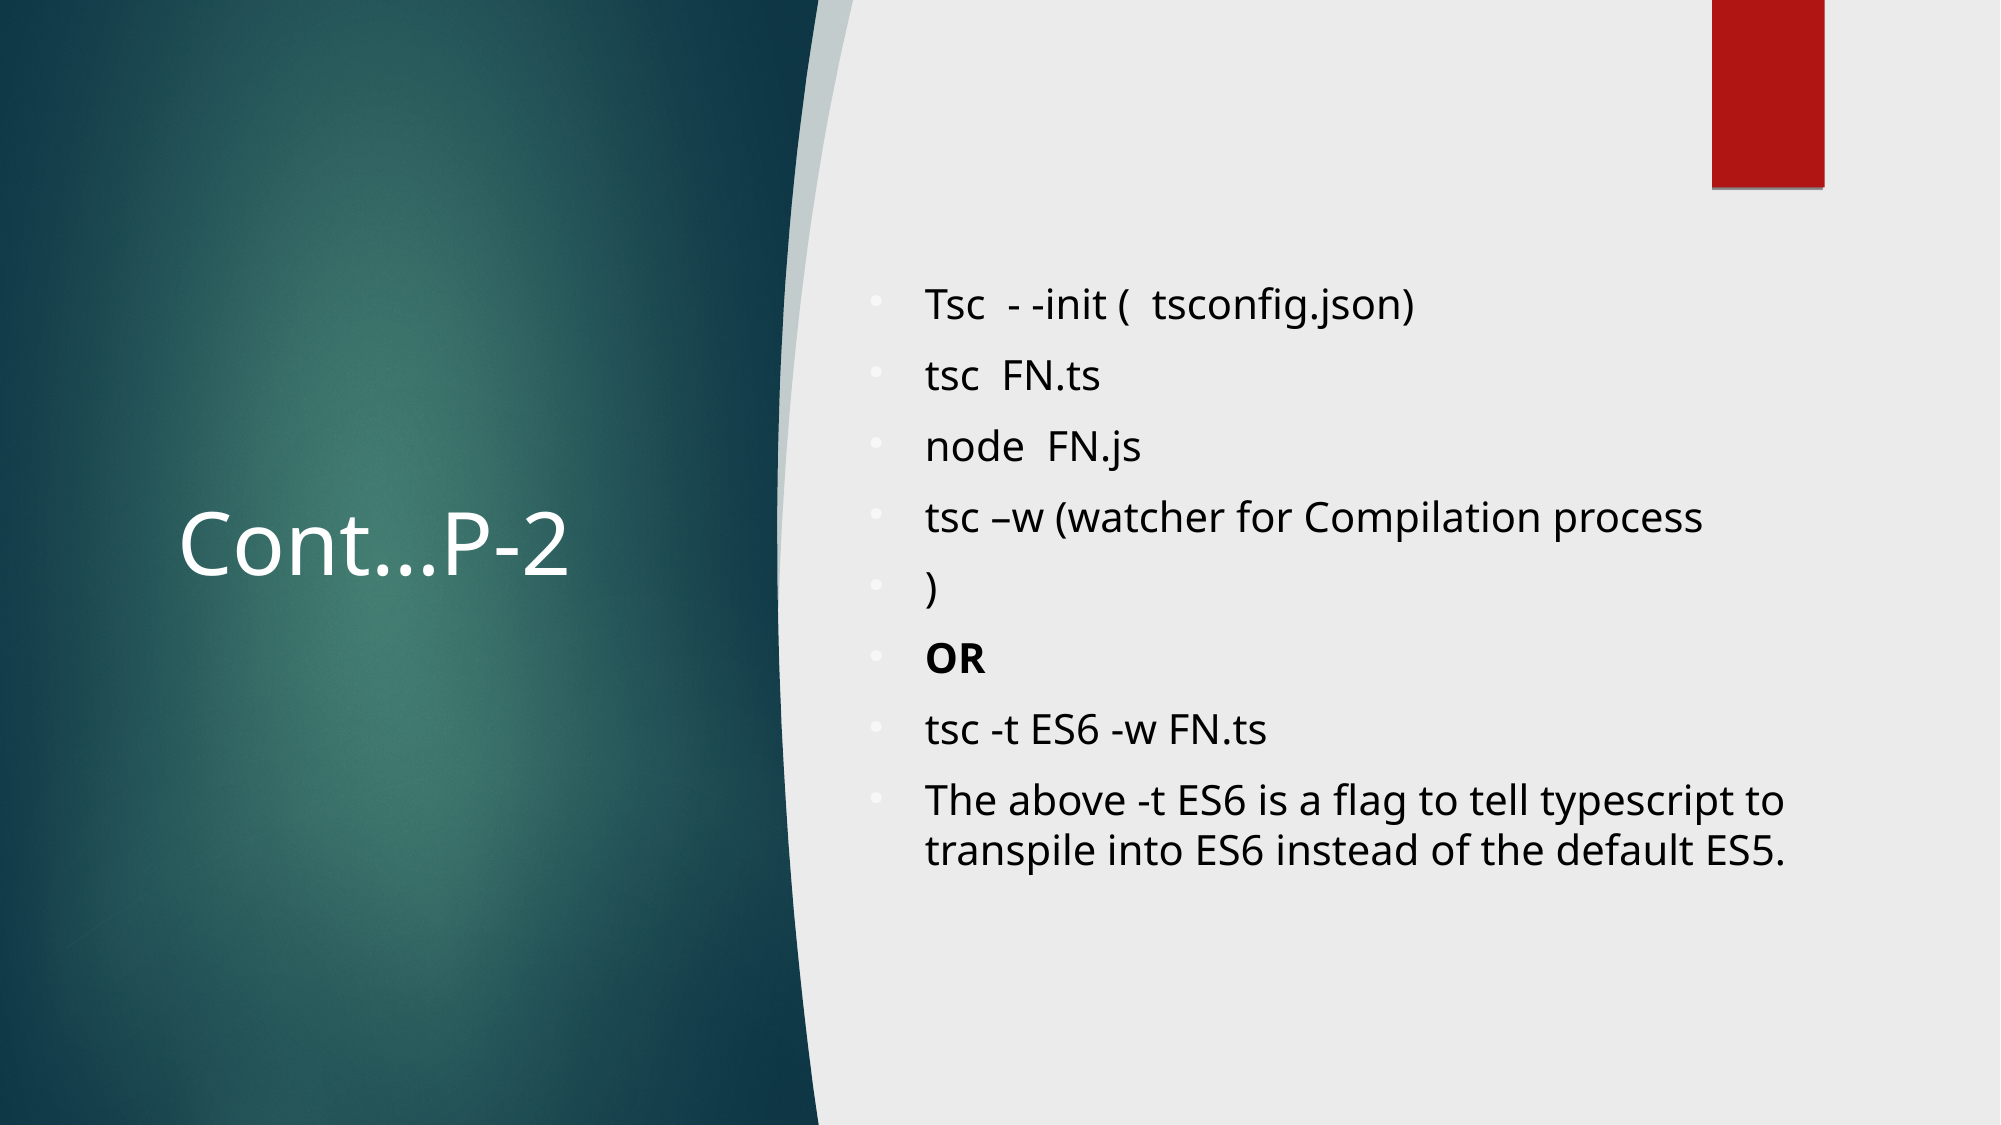

# Cont…P-2
Tsc - -init ( tsconfig.json)
tsc FN.ts
node FN.js
tsc –w (watcher for Compilation process
)
OR
tsc -t ES6 -w FN.ts
The above -t ES6 is a flag to tell typescript to transpile into ES6 instead of the default ES5.